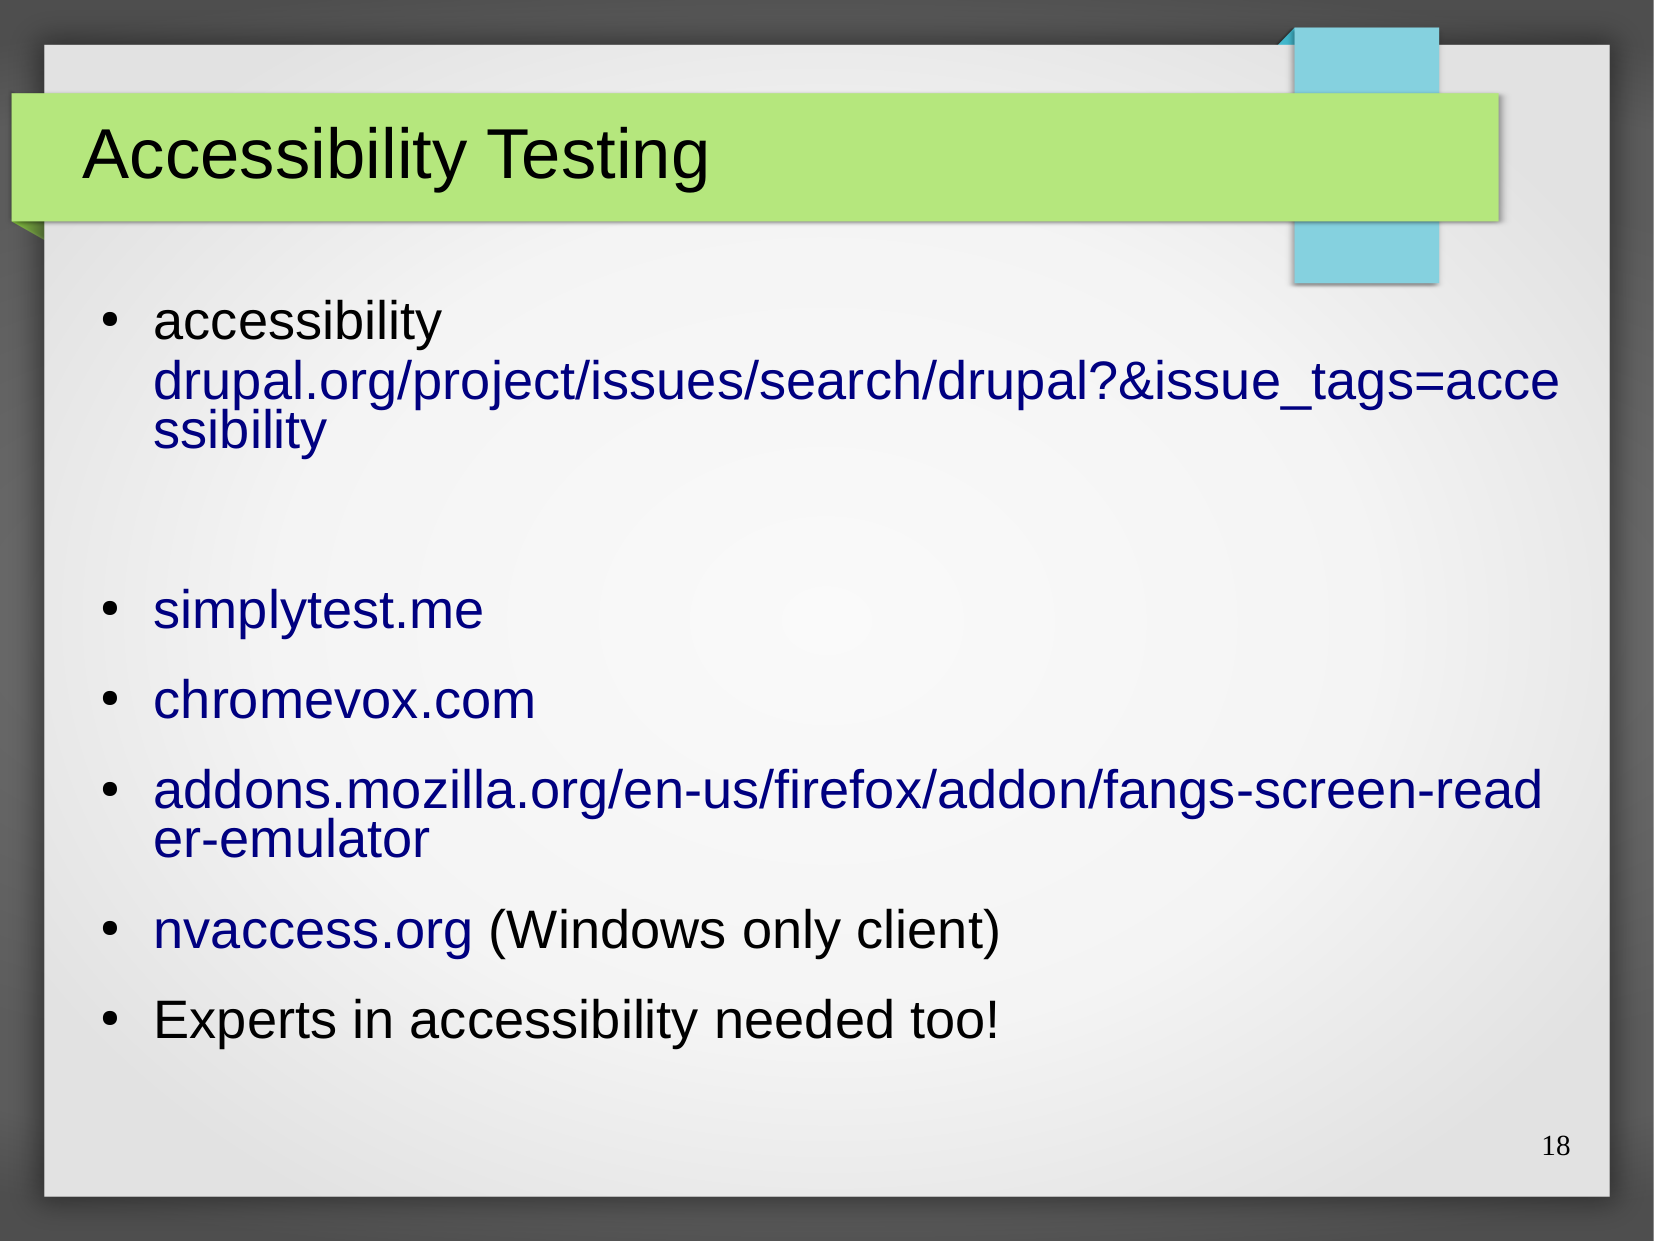

# Accessibility Testing
accessibility drupal.org/project/issues/search/drupal?&issue_tags=accessibility
simplytest.me
chromevox.com
addons.mozilla.org/en-us/firefox/addon/fangs-screen-reader-emulator
nvaccess.org (Windows only client)
Experts in accessibility needed too!
18